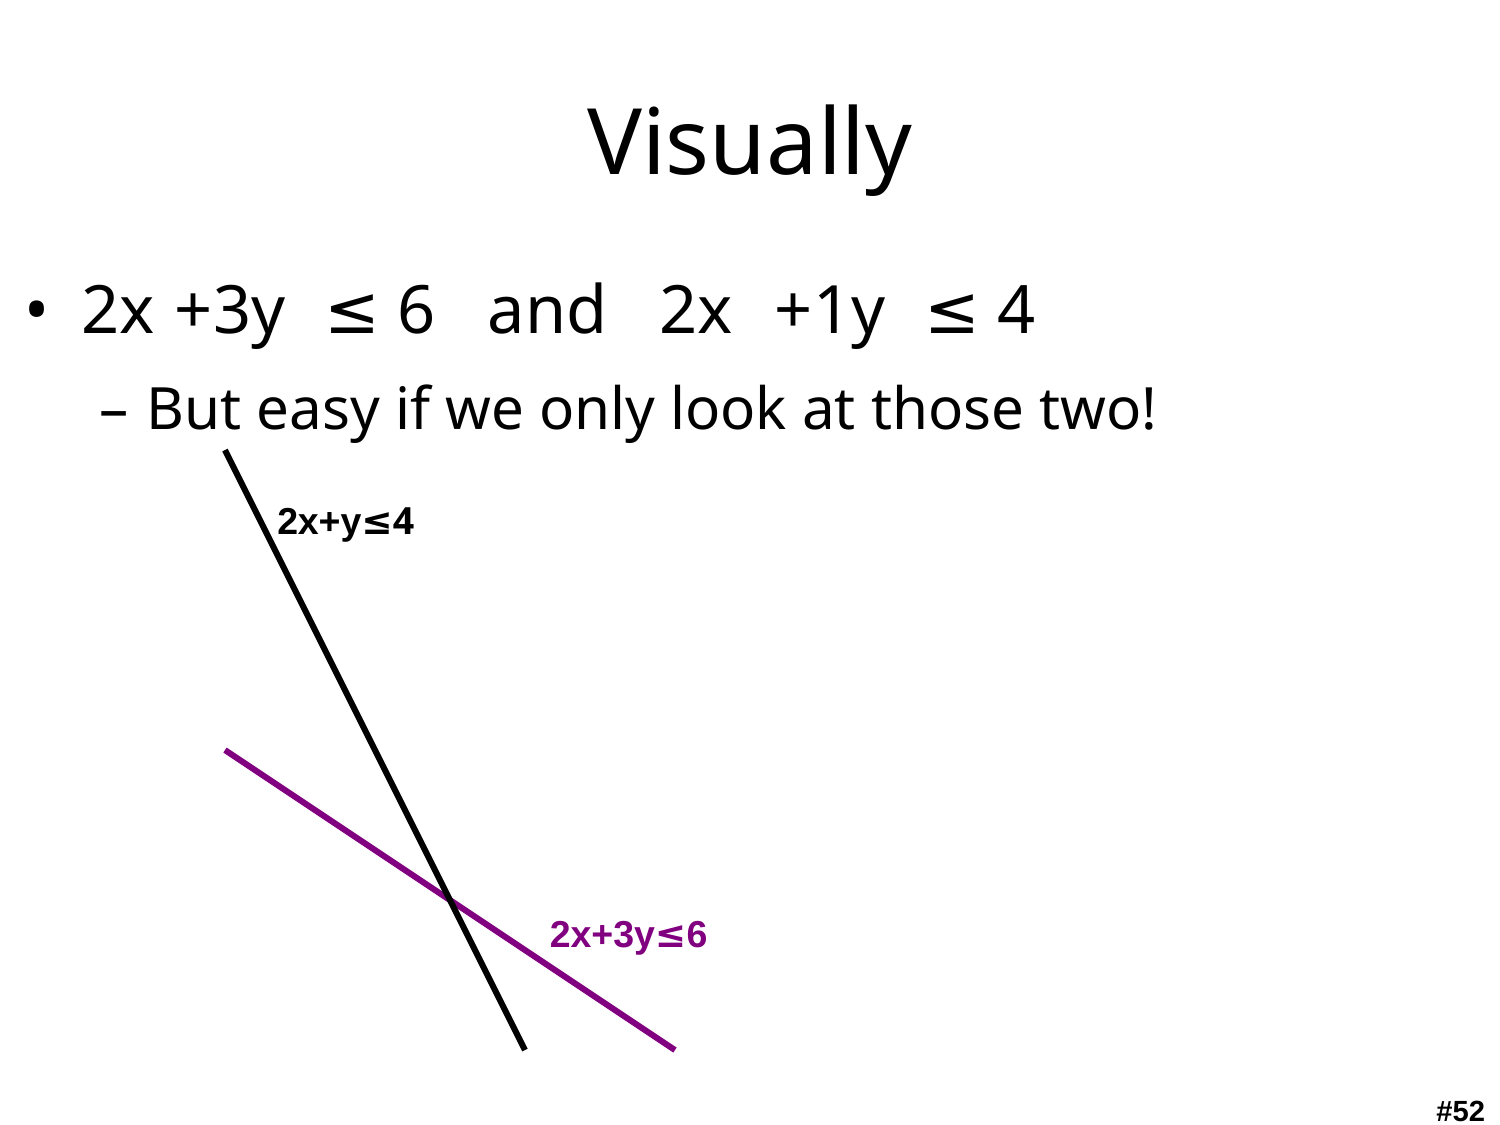

# Visually
2x	+3y	≤ 6 and 2x	+1y	≤ 4
But easy if we only look at those two!
2x+y≤4
2x+3y≤6
52